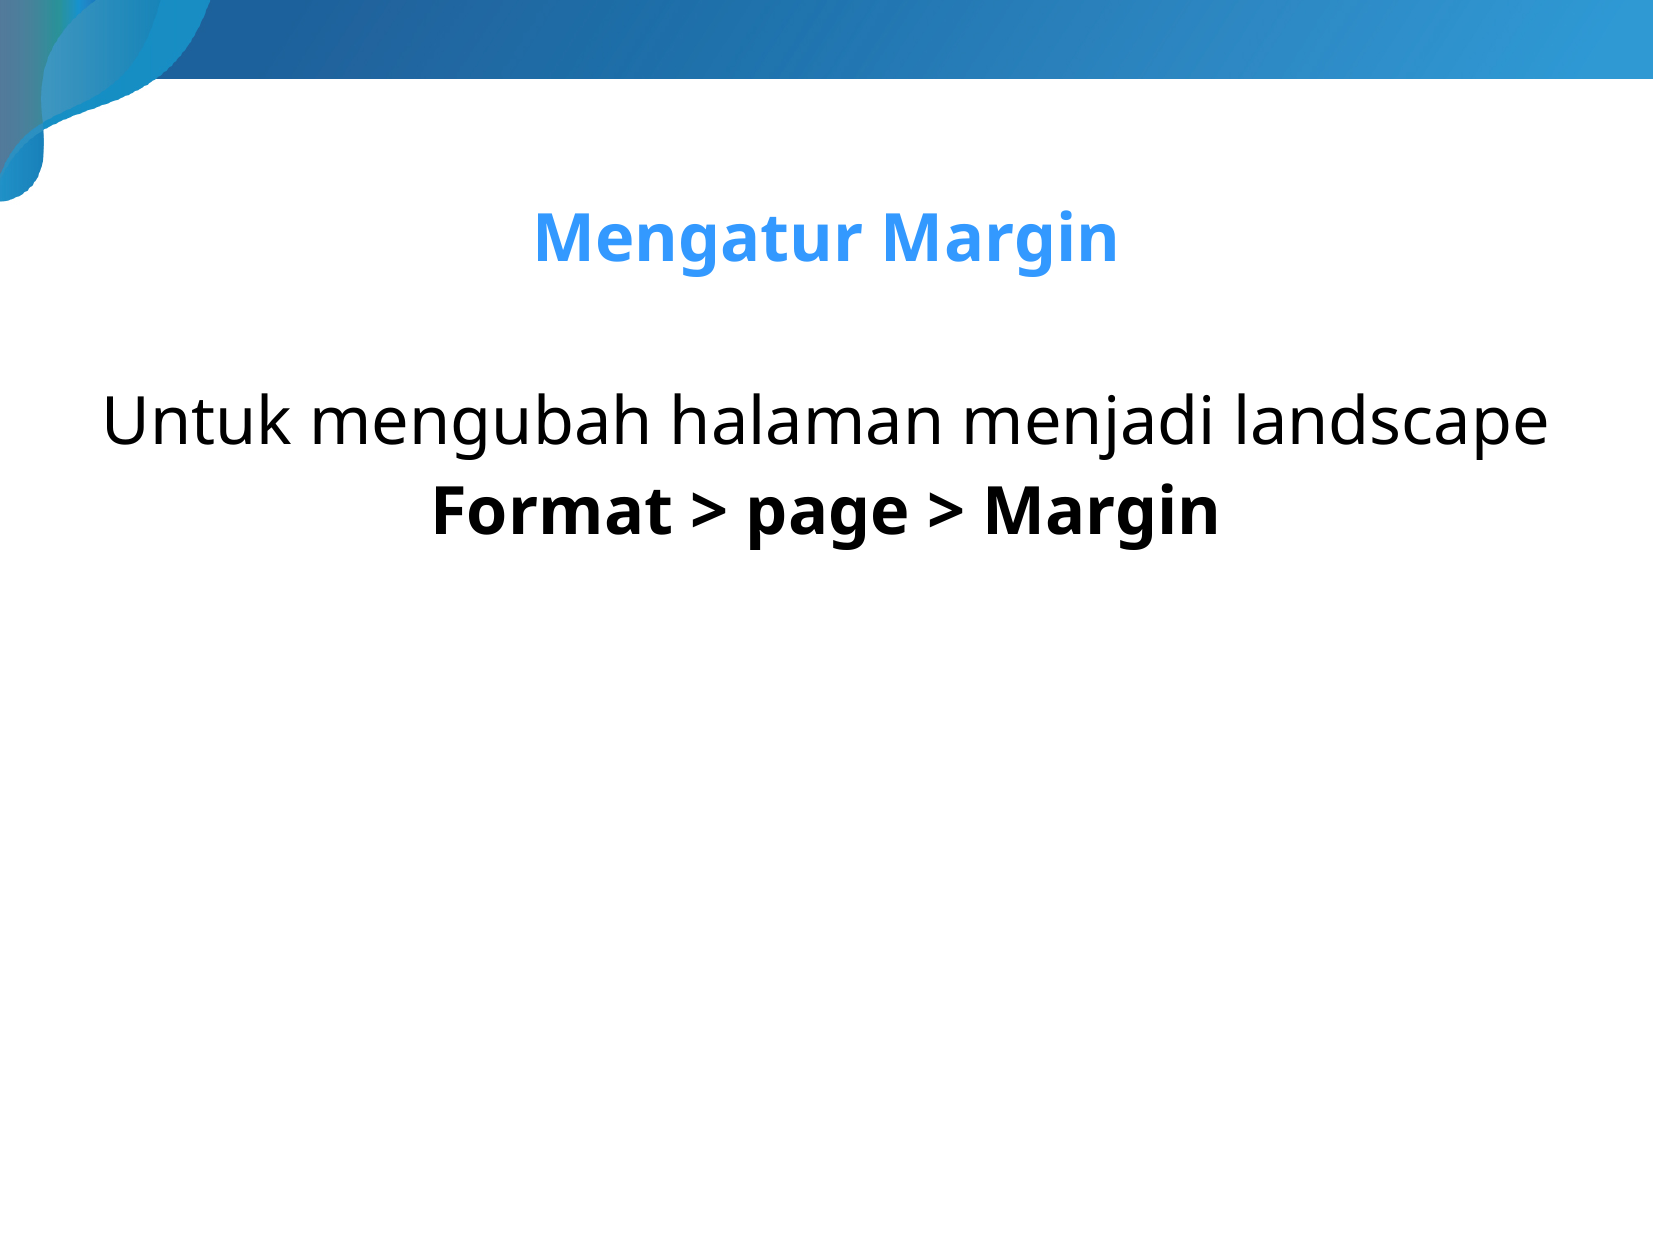

# Mengatur Margin
Untuk mengubah halaman menjadi landscape Format > page > Margin